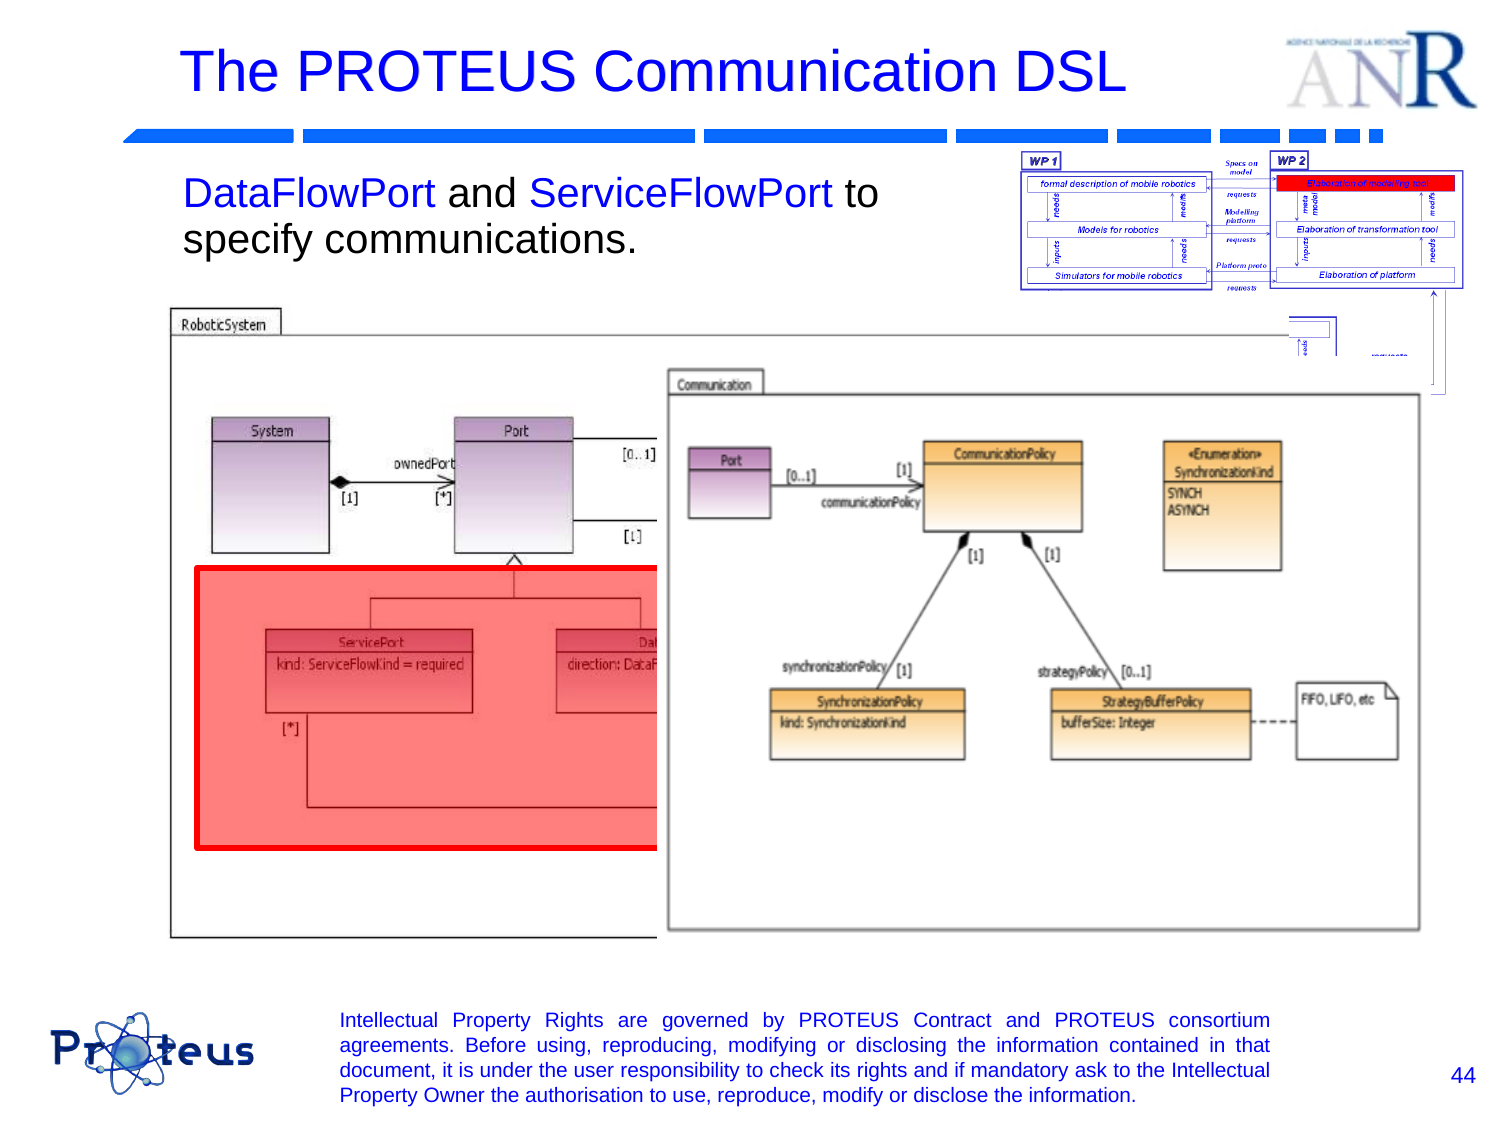

# The PROTEUS Communication DSL
DataFlowPort and ServiceFlowPort to specify communications.
44